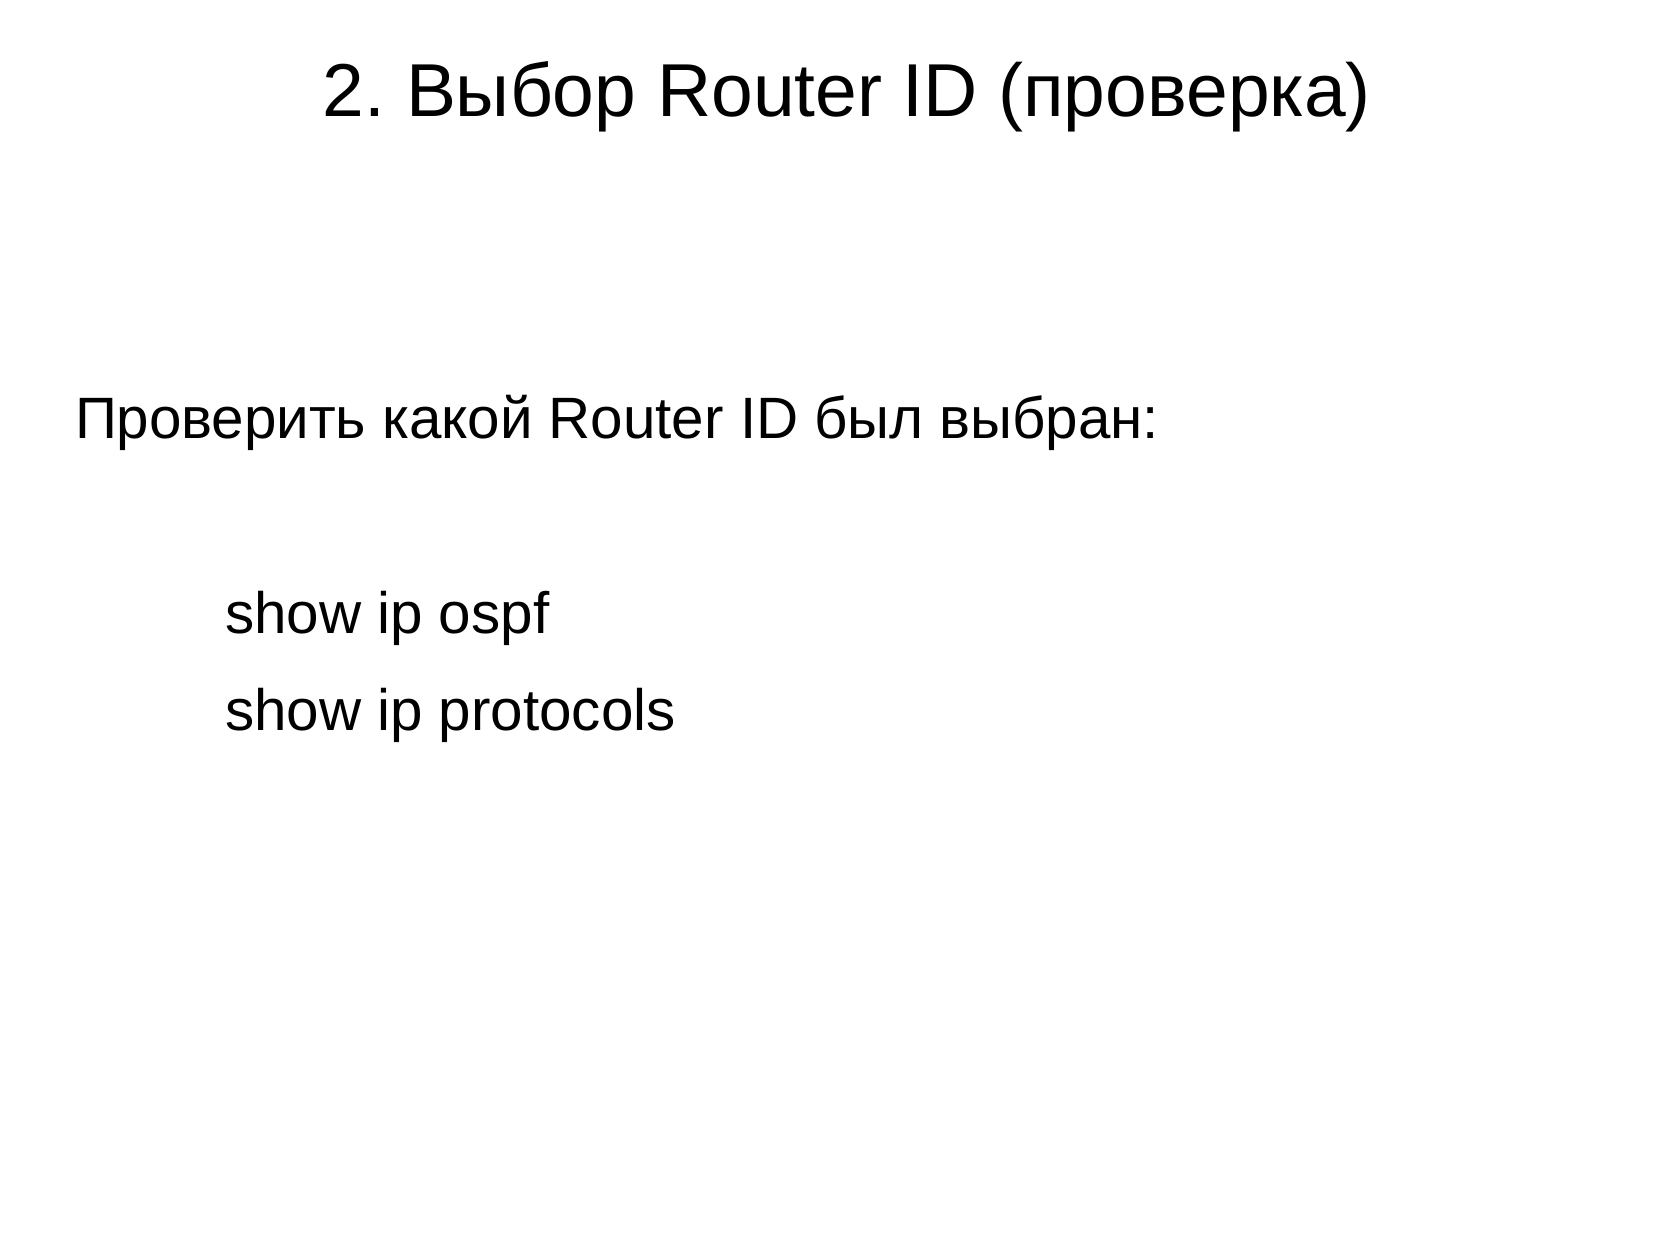

# 2. Выбор Router ID (проверка)
Проверить какой Router ID был выбран:
		show ip ospf
		show ip protocols